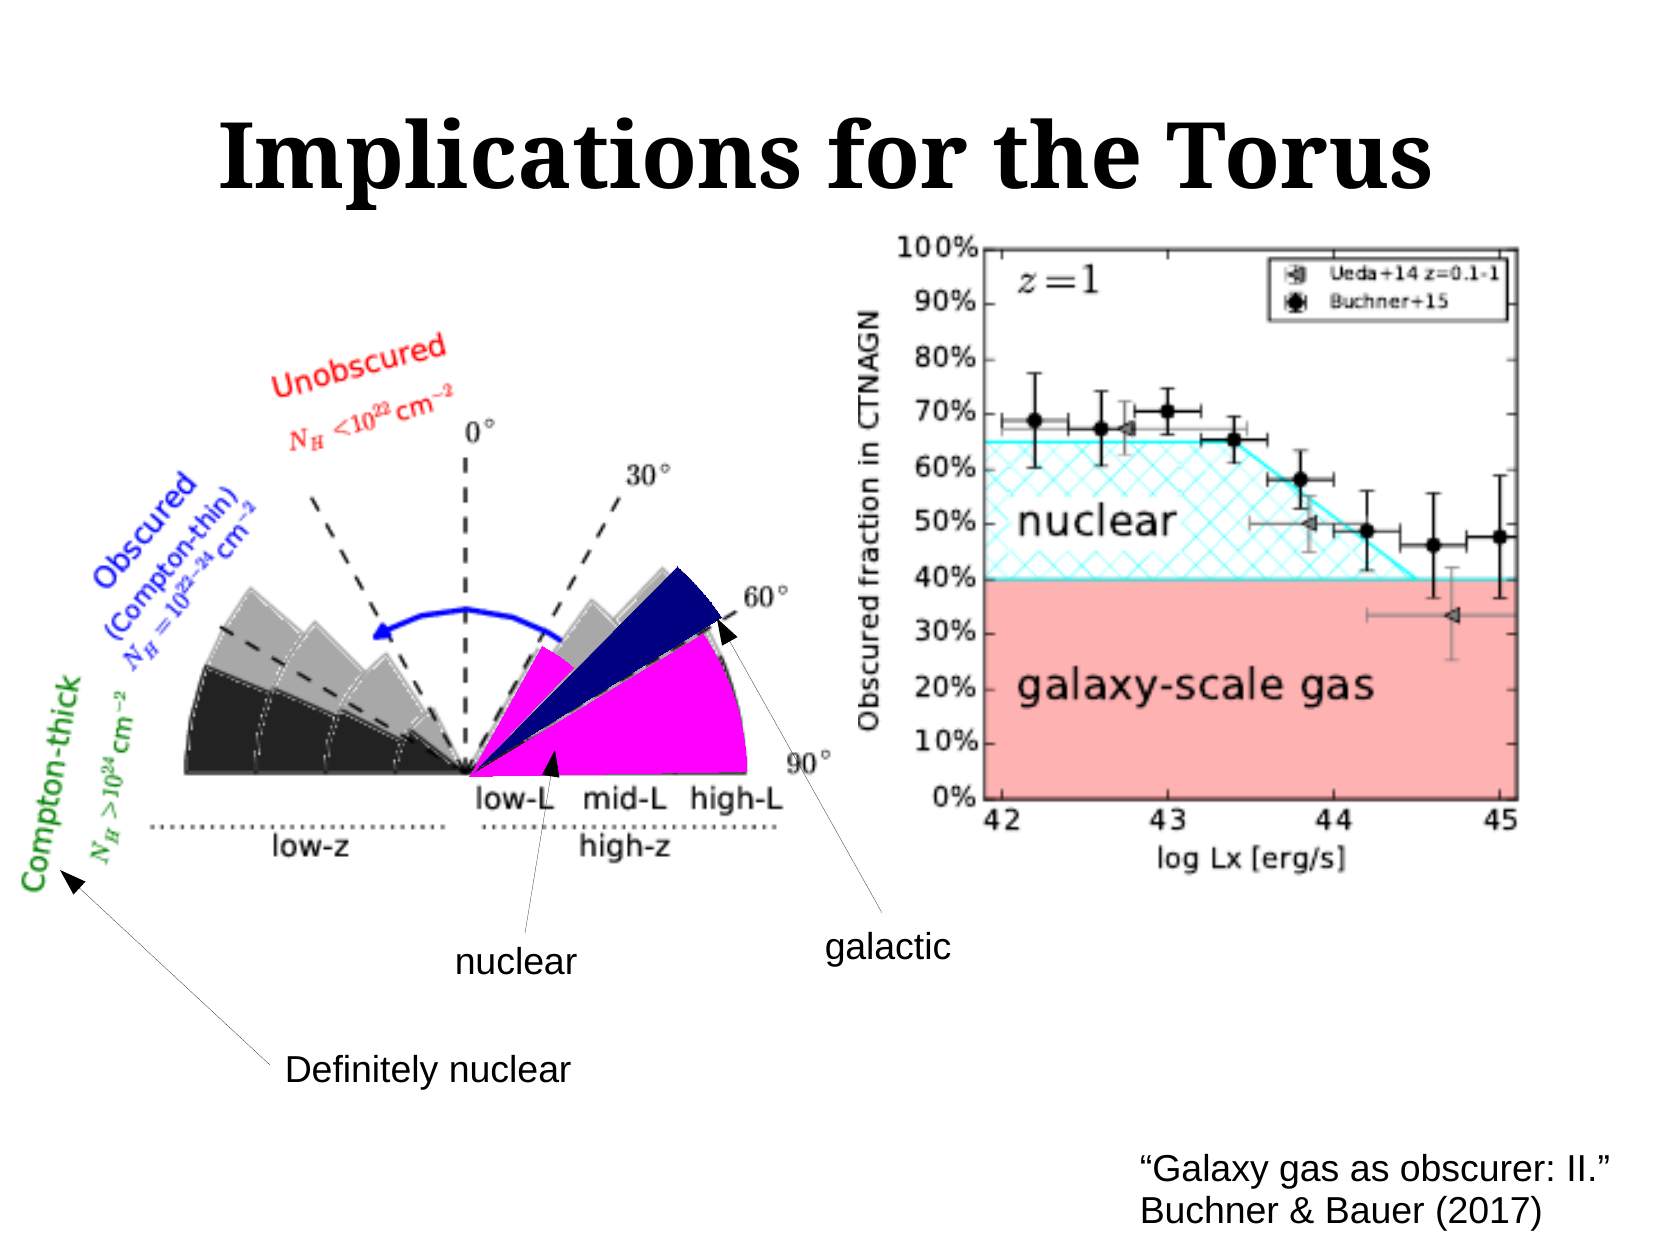

# Implications for the Torus
galactic
nuclear
Definitely nuclear
“Galaxy gas as obscurer: II.”
Buchner & Bauer (2017)